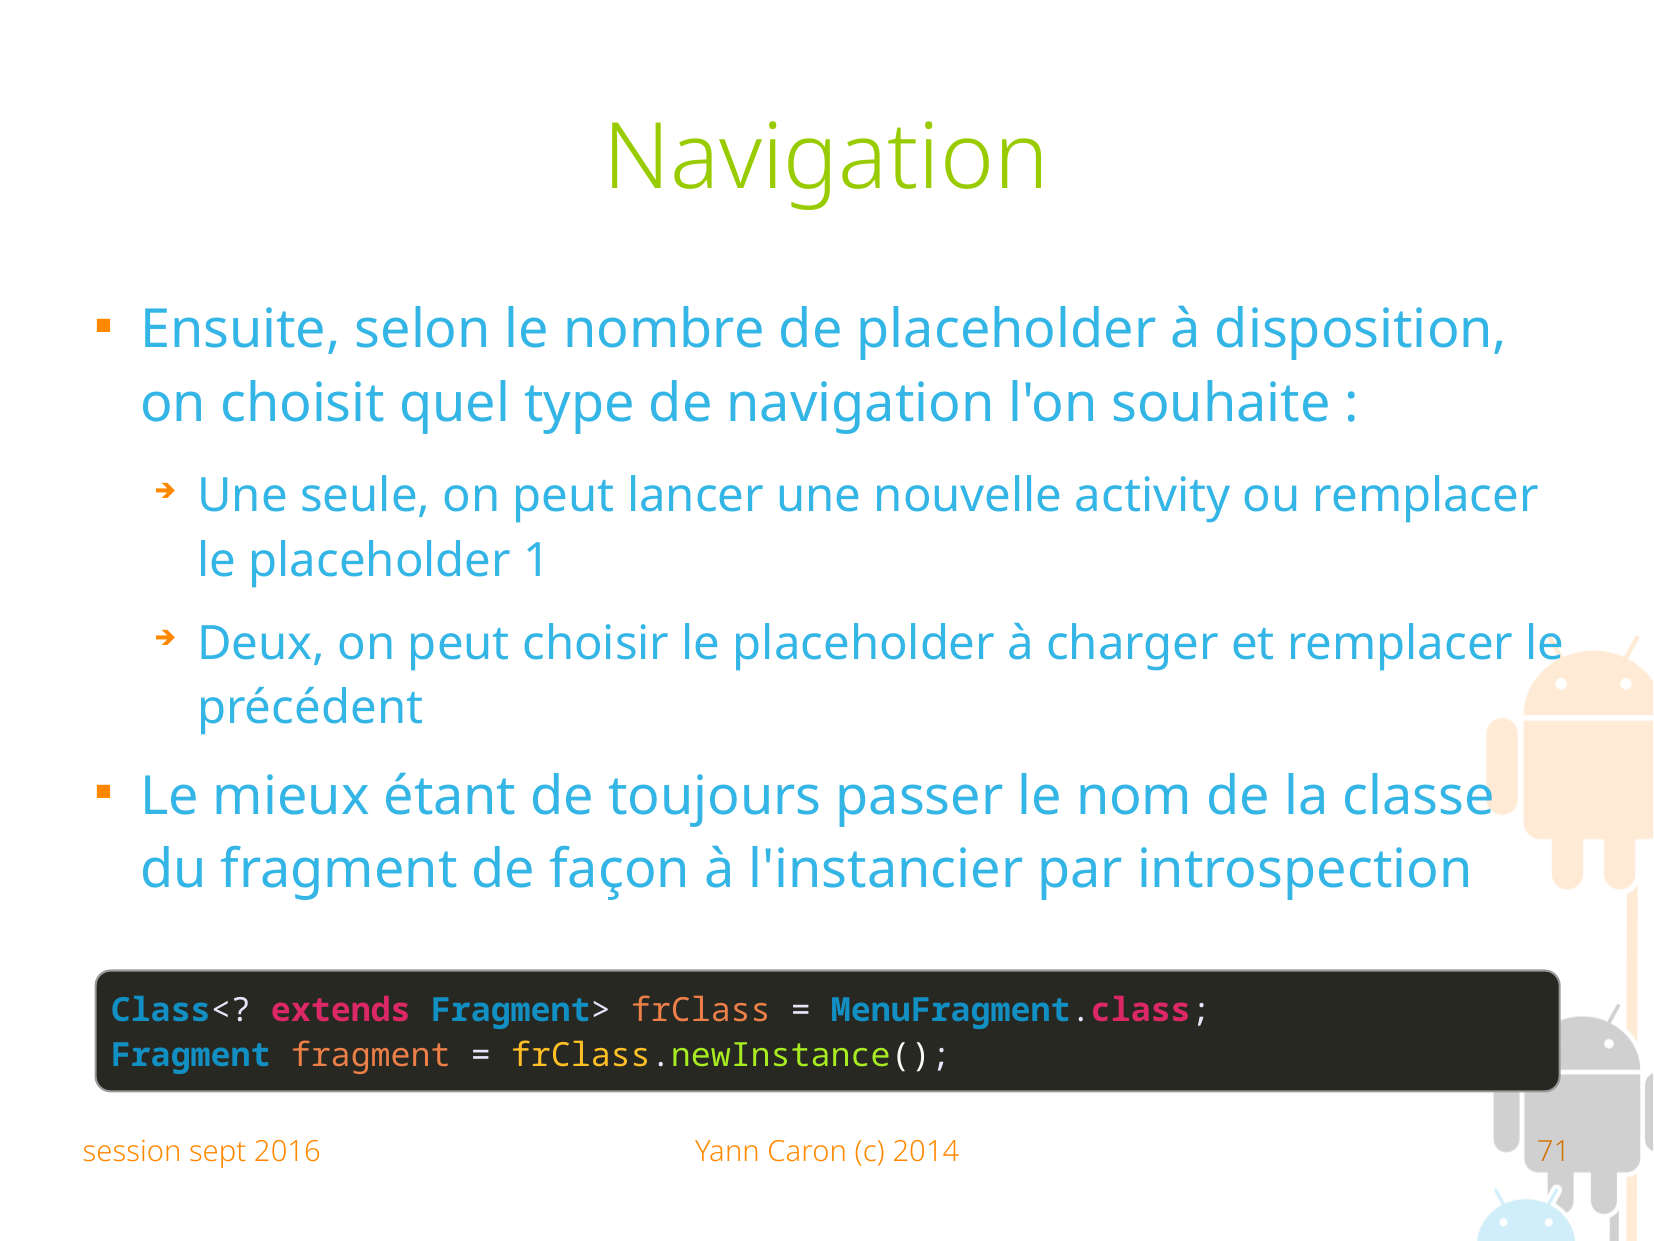

# Navigation
Ensuite, selon le nombre de placeholder à disposition, on choisit quel type de navigation l'on souhaite :
Une seule, on peut lancer une nouvelle activity ou remplacer le placeholder 1
Deux, on peut choisir le placeholder à charger et remplacer le précédent
Le mieux étant de toujours passer le nom de la classe du fragment de façon à l'instancier par introspection
Class<? extends Fragment> frClass = MenuFragment.class;
Fragment fragment = frClass.newInstance();
session sept 2016
Yann Caron (c) 2014
71